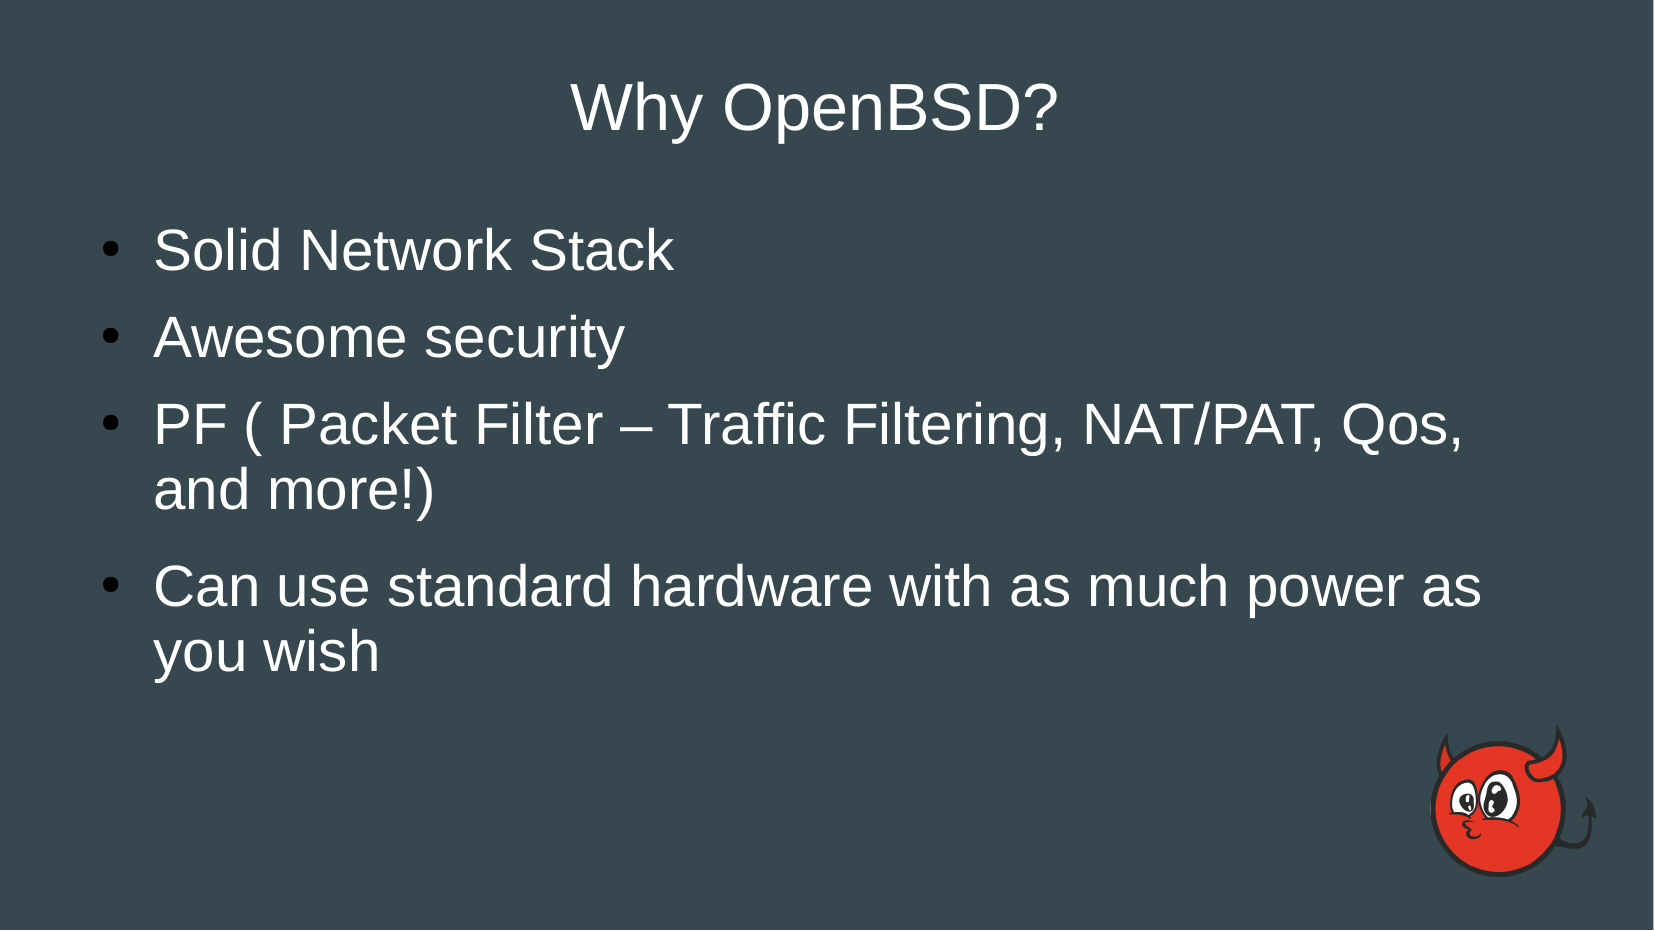

# Why OpenBSD?
Solid Network Stack
Awesome security
PF ( Packet Filter – Traffic Filtering, NAT/PAT, Qos, and more!)
Can use standard hardware with as much power as you wish